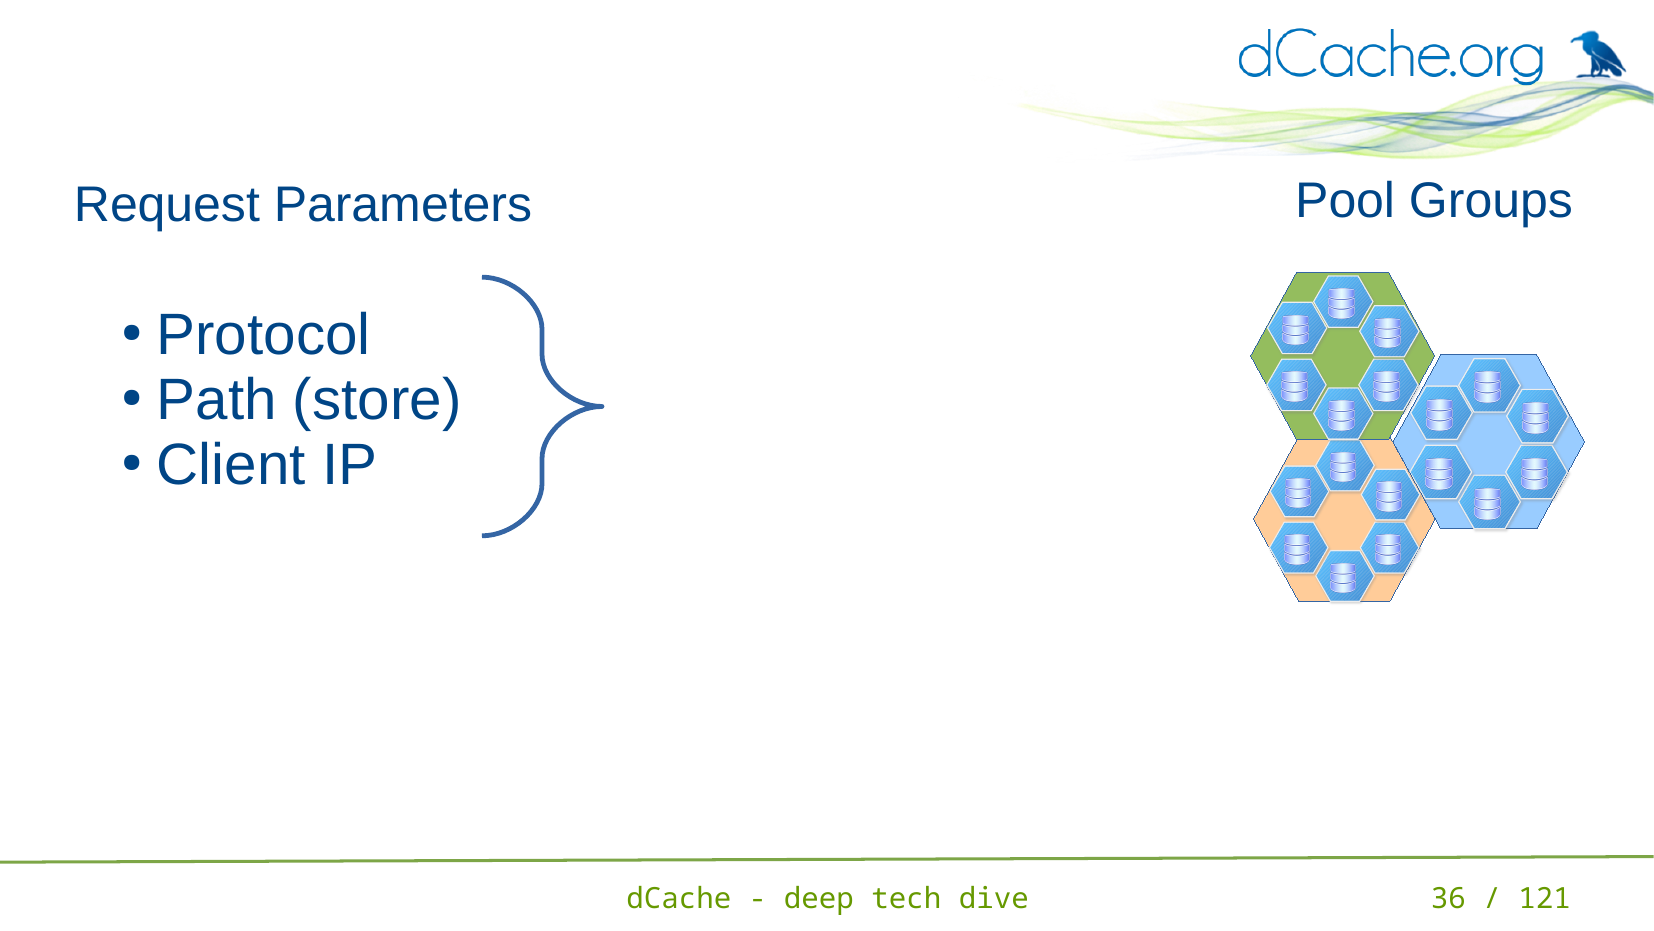

#
Pool Groups
Request Parameters
Protocol
Path (store)
Client IP
dCache - deep tech dive
36